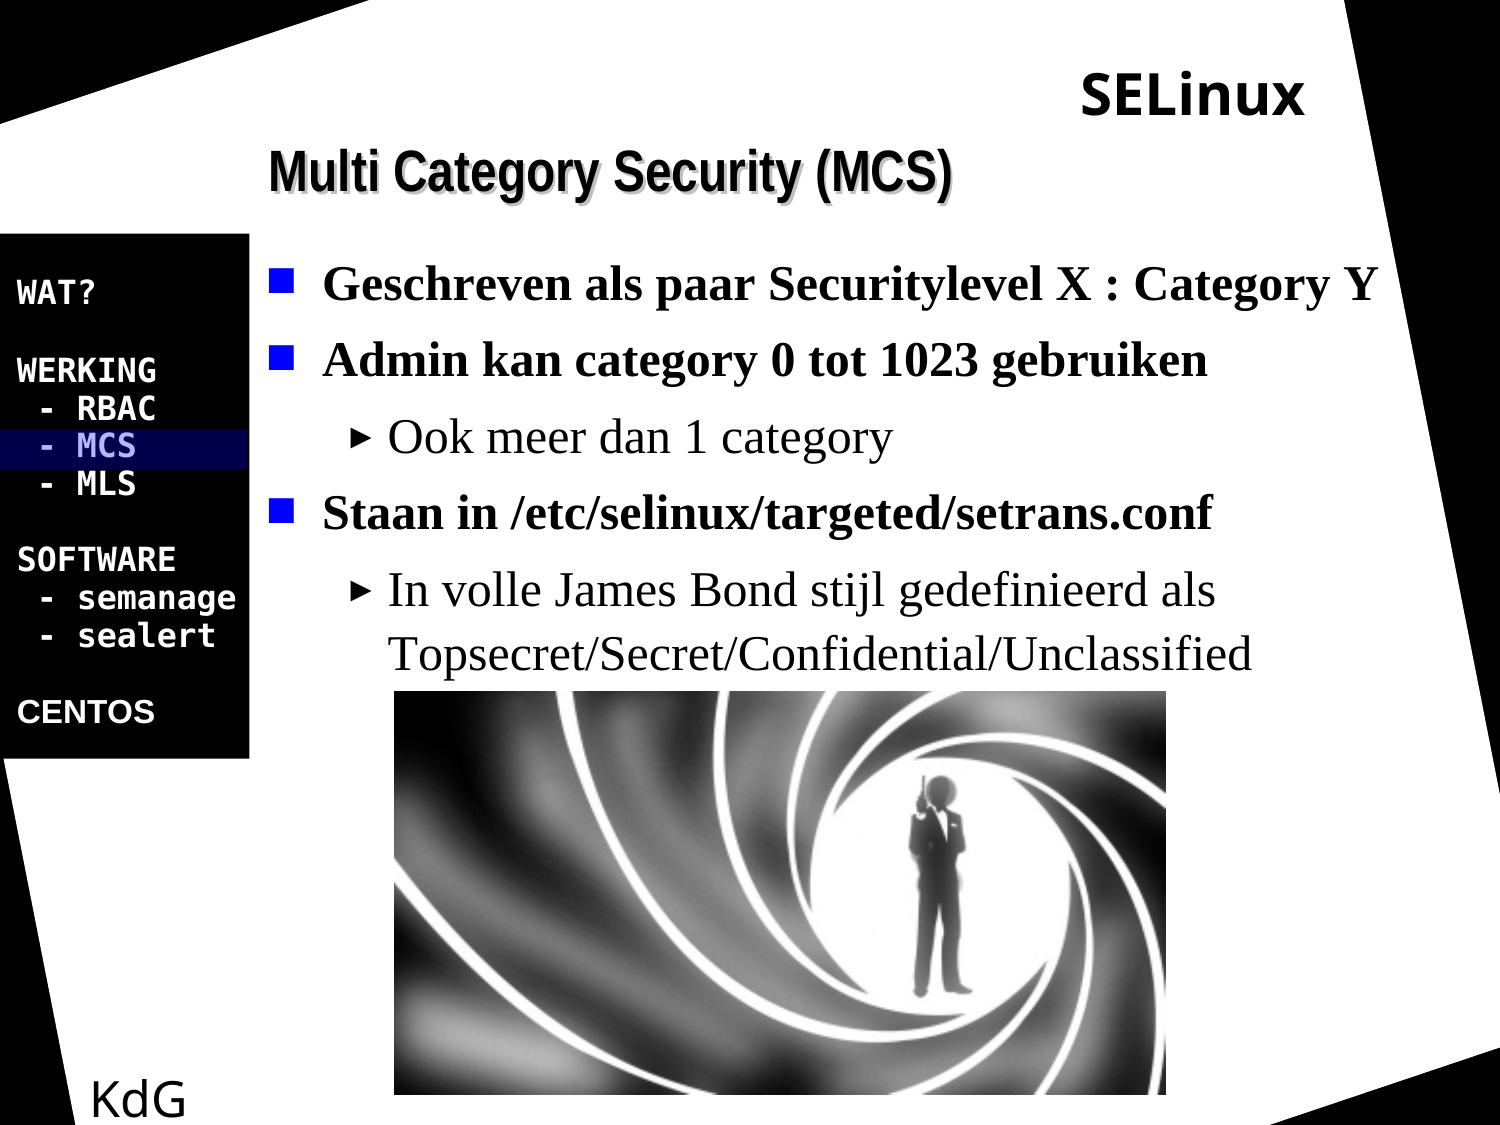

# Multi Category Security (MCS)
Geschreven als paar Securitylevel X : Category Y
Admin kan category 0 tot 1023 gebruiken
Ook meer dan 1 category
Staan in /etc/selinux/targeted/setrans.conf
In volle James Bond stijl gedefinieerd als Topsecret/Secret/Confidential/Unclassified